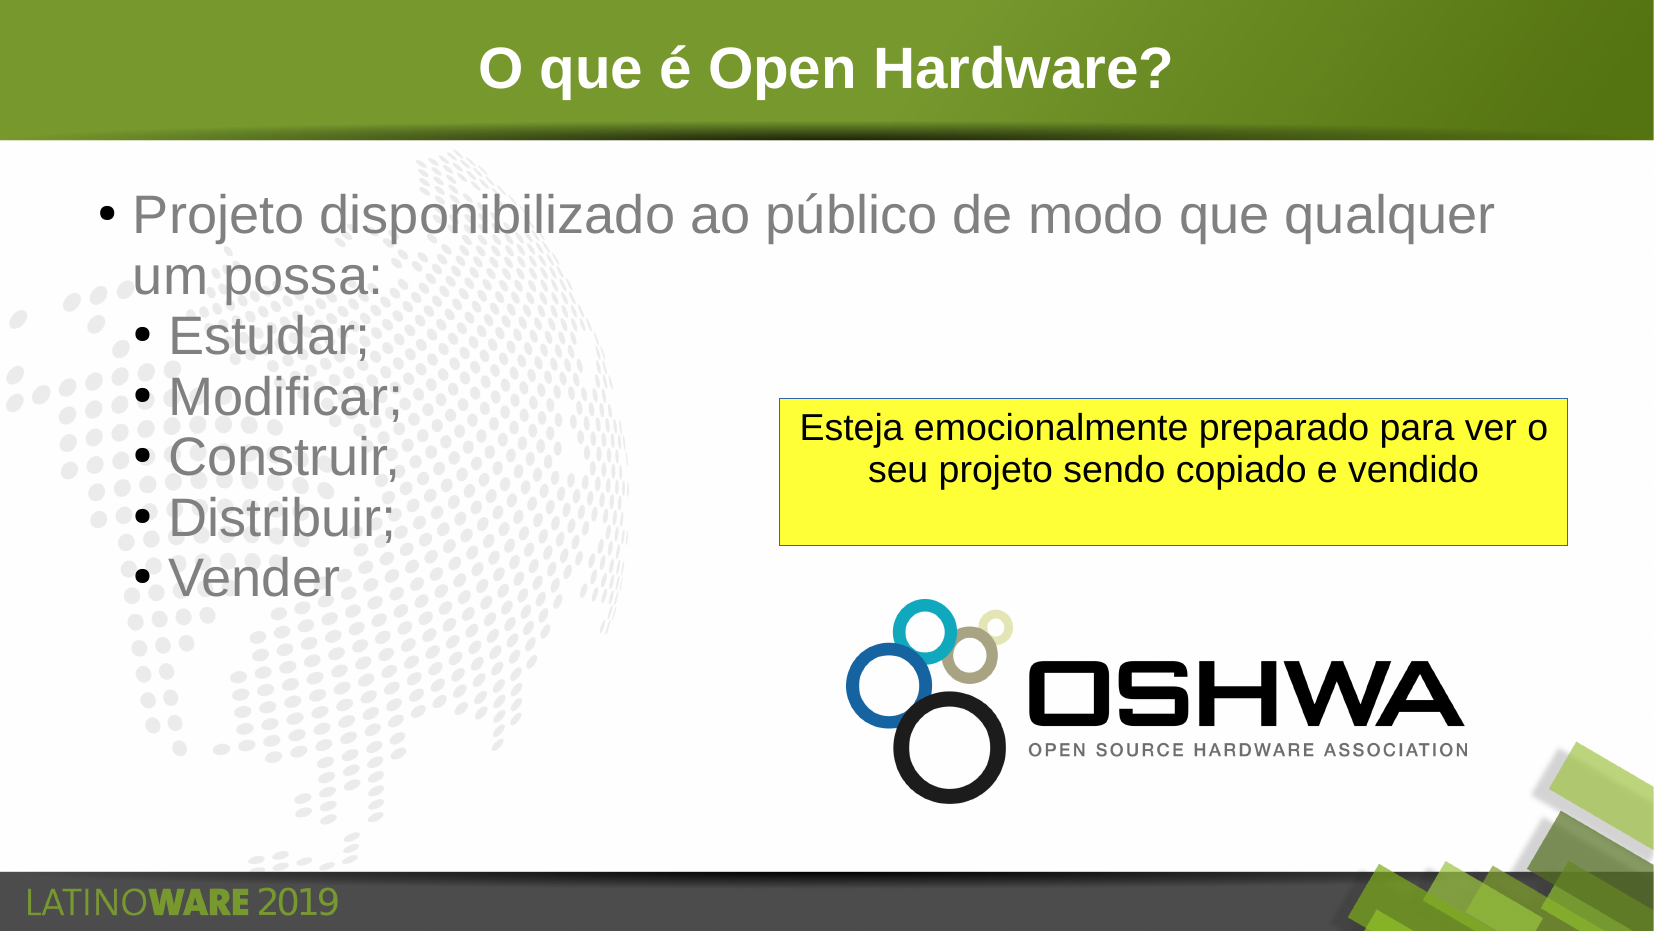

O que é Open Hardware?
Projeto disponibilizado ao público de modo que qualquer um possa:
Estudar;
Modificar;
Construir,
Distribuir;
Vender
Esteja emocionalmente preparado para ver o seu projeto sendo copiado e vendido